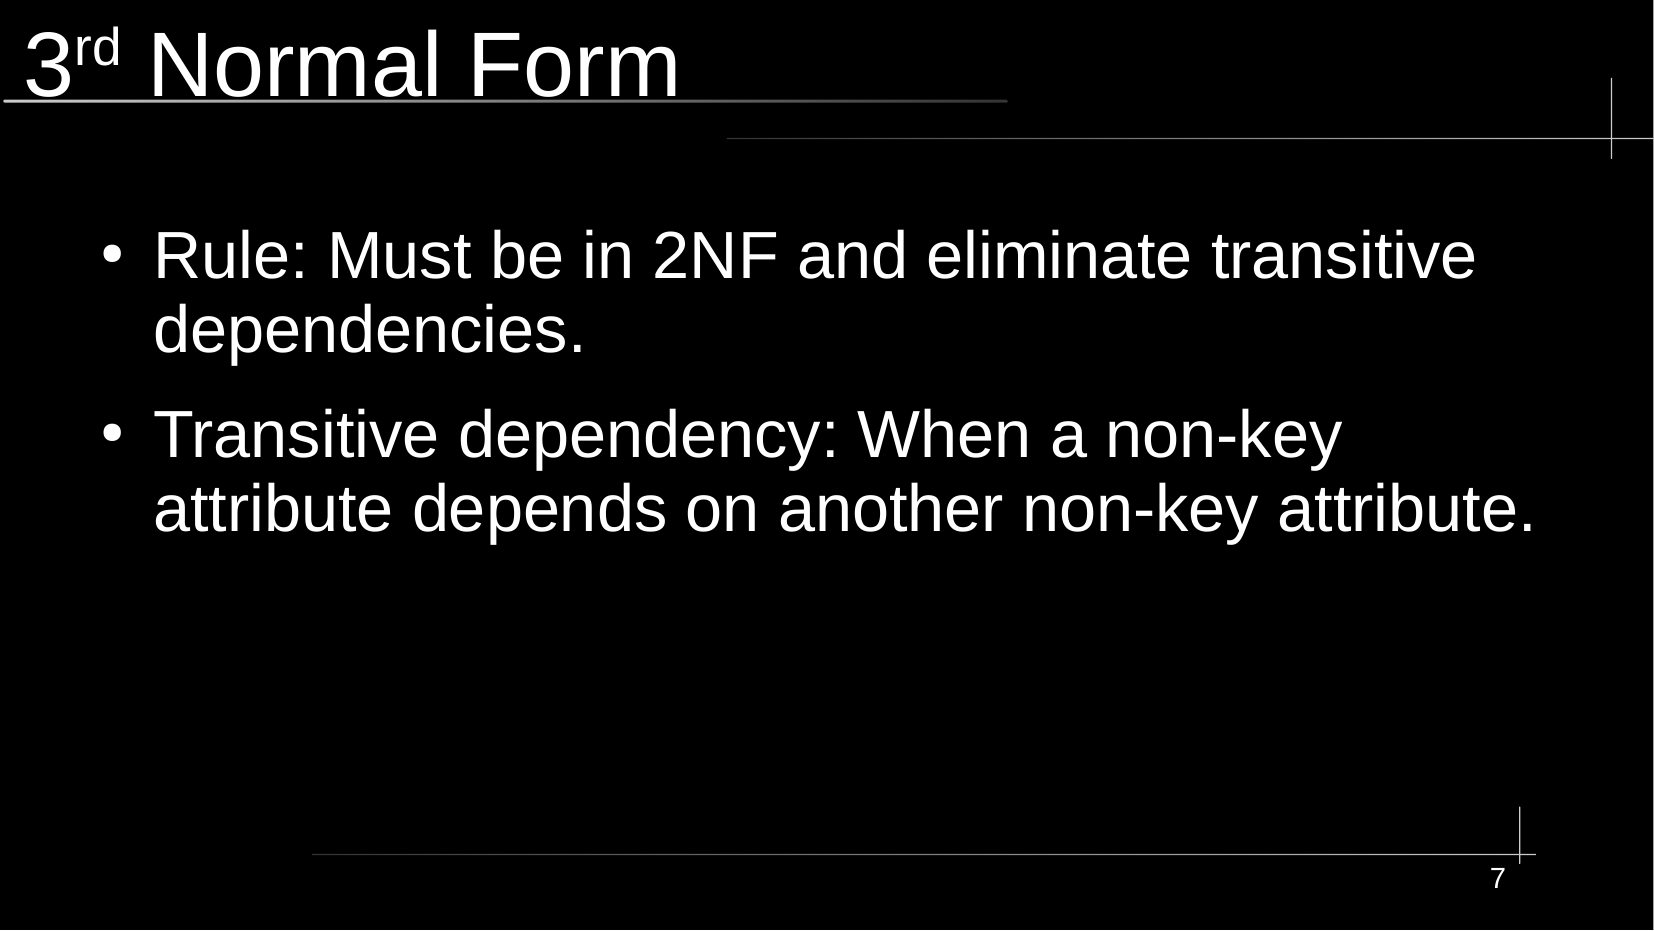

# 3rd Normal Form
Rule: Must be in 2NF and eliminate transitive dependencies.
Transitive dependency: When a non-key attribute depends on another non-key attribute.
7